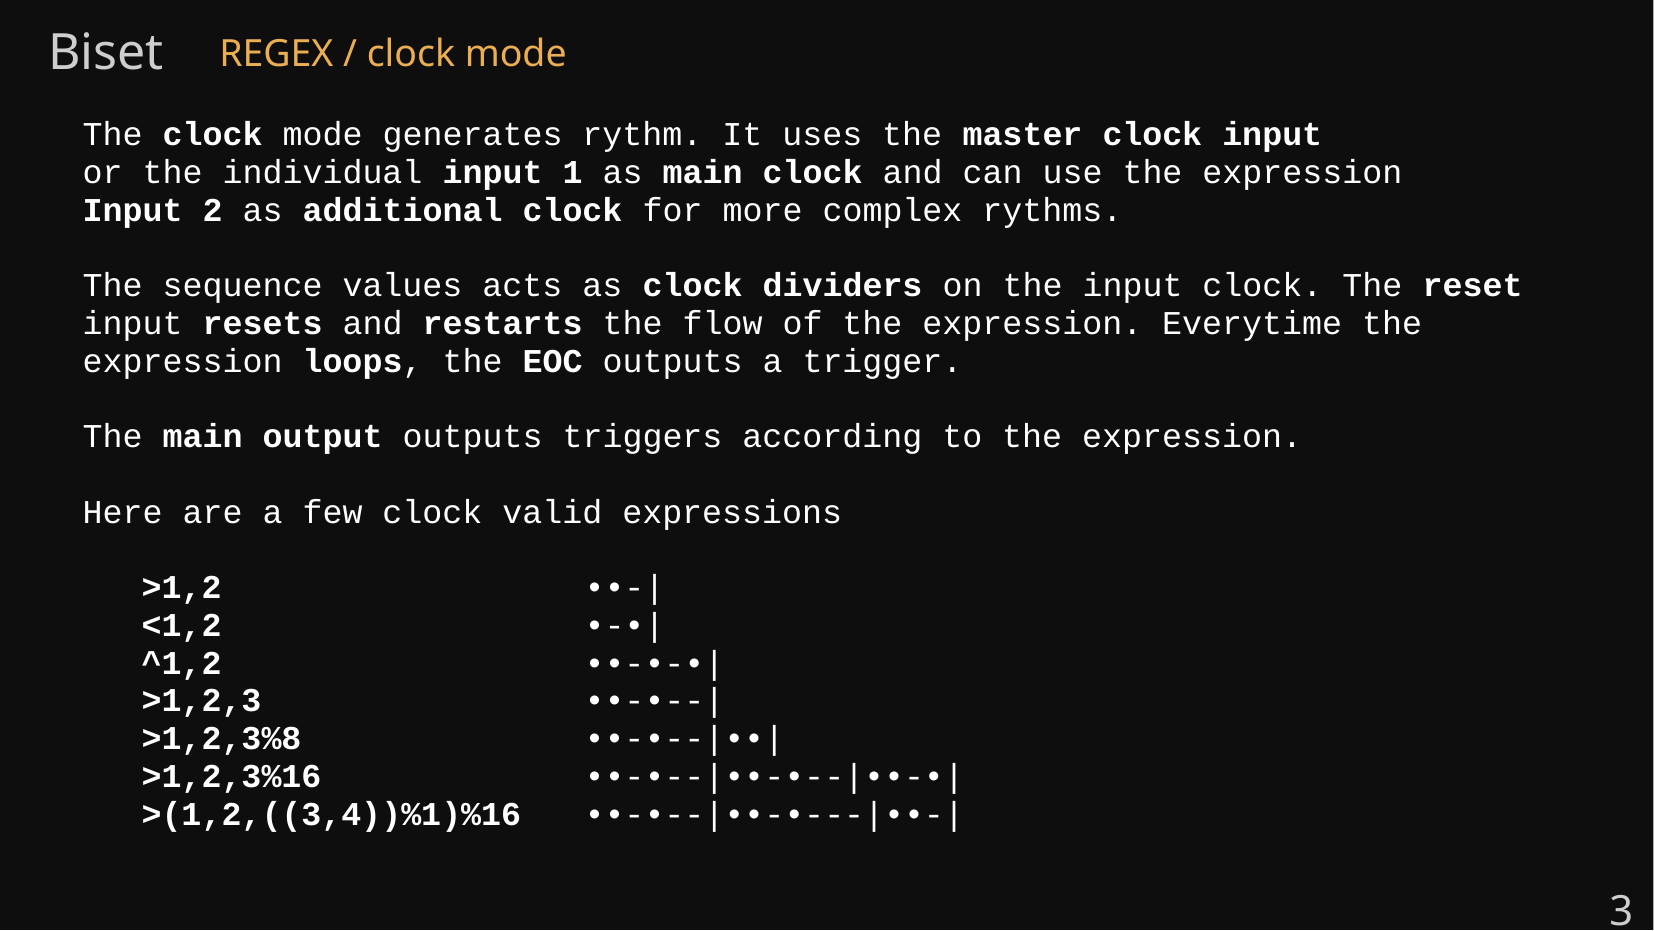

Biset
REGEX / clock mode
# The clock mode generates rythm. It uses the master clock input
or the individual input 1 as main clock and can use the expression
Input 2 as additional clock for more complex rythms.
The sequence values acts as clock dividers on the input clock. The reset input resets and restarts the flow of the expression. Everytime the expression loops, the EOC outputs a trigger.
The main output outputs triggers according to the expression.
Here are a few clock valid expressions
>1,2					••-|
<1,2					•-•|
^1,2					••-•-•|
>1,2,3					••-•--|
>1,2,3%8				••-•--|••|
>1,2,3%16				••-•--|••-•--|••-•|
>(1,2,((3,4))%1)%16	••-•--|••-•---|••-|
3